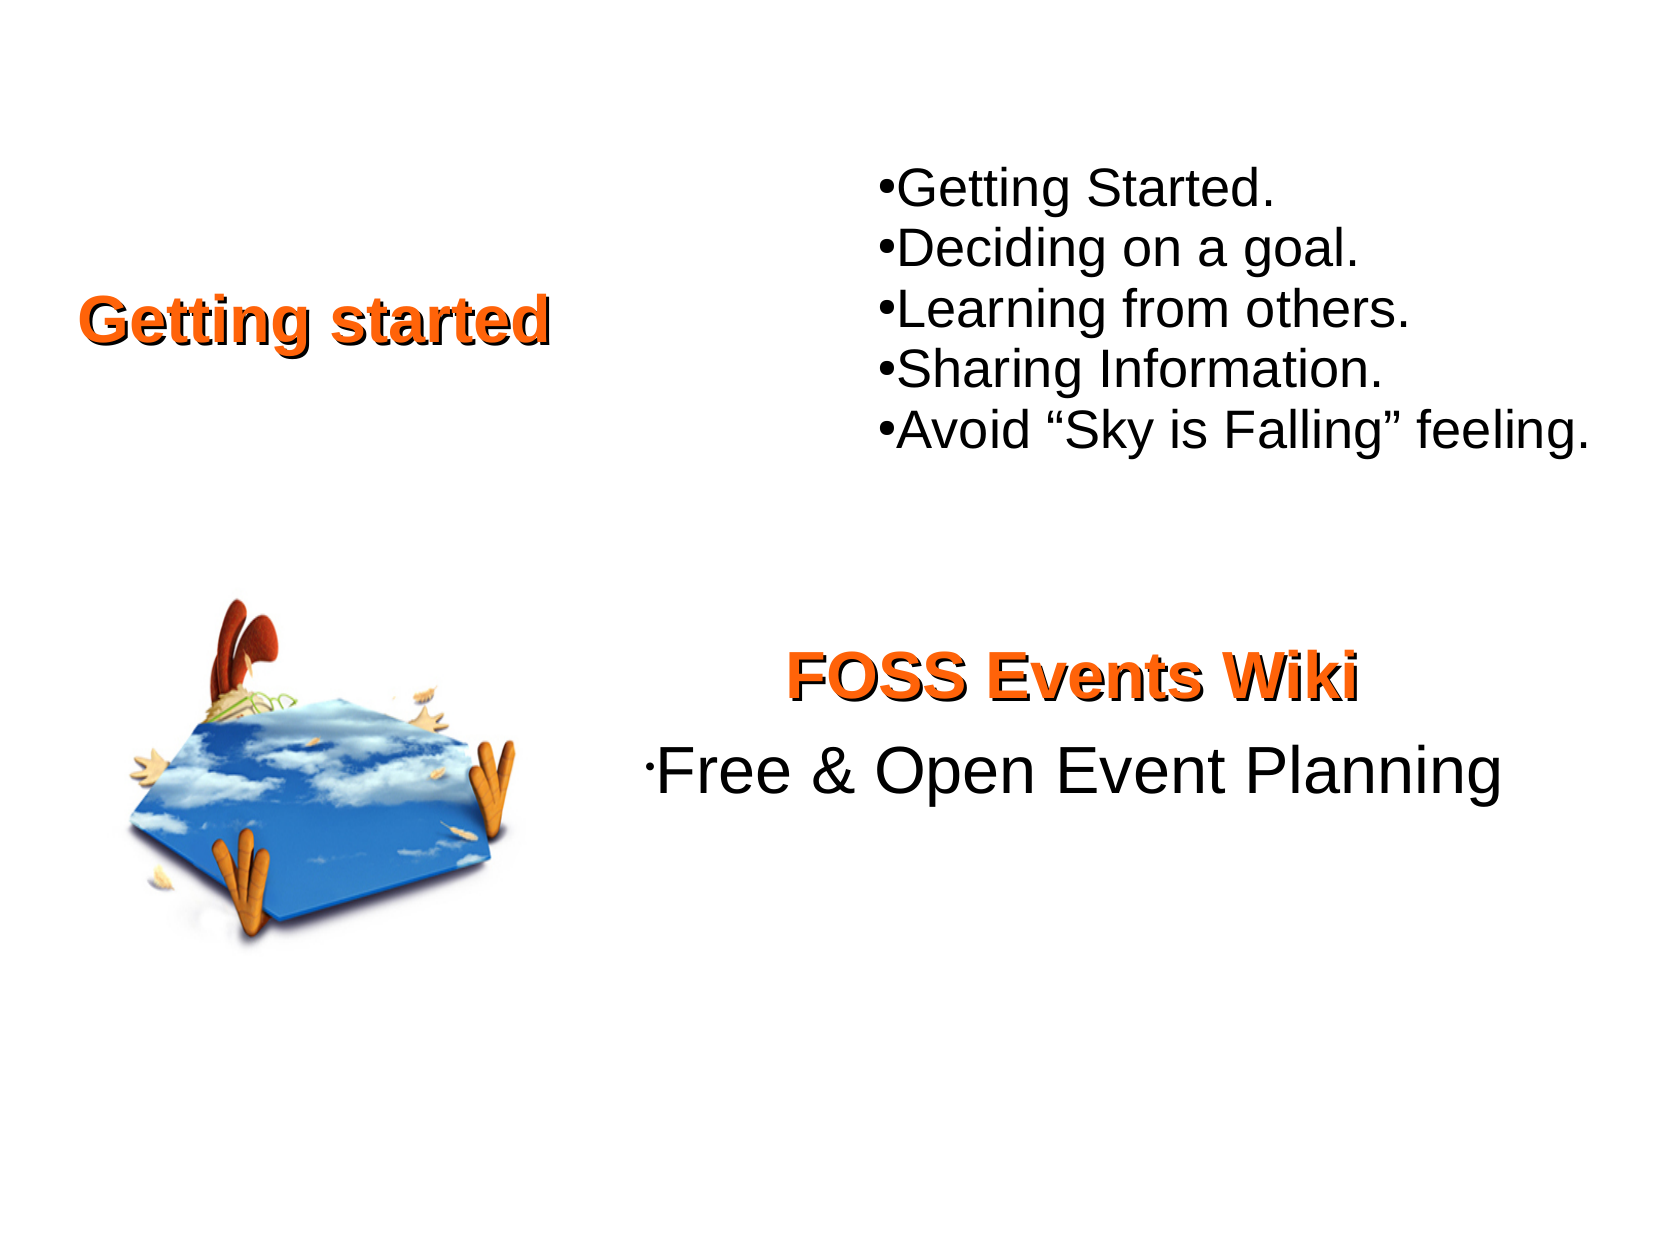

Getting Started.
Deciding on a goal.
Learning from others.
Sharing Information.
Avoid “Sky is Falling” feeling.
Getting started
FOSS Events Wiki
Free & Open Event Planning